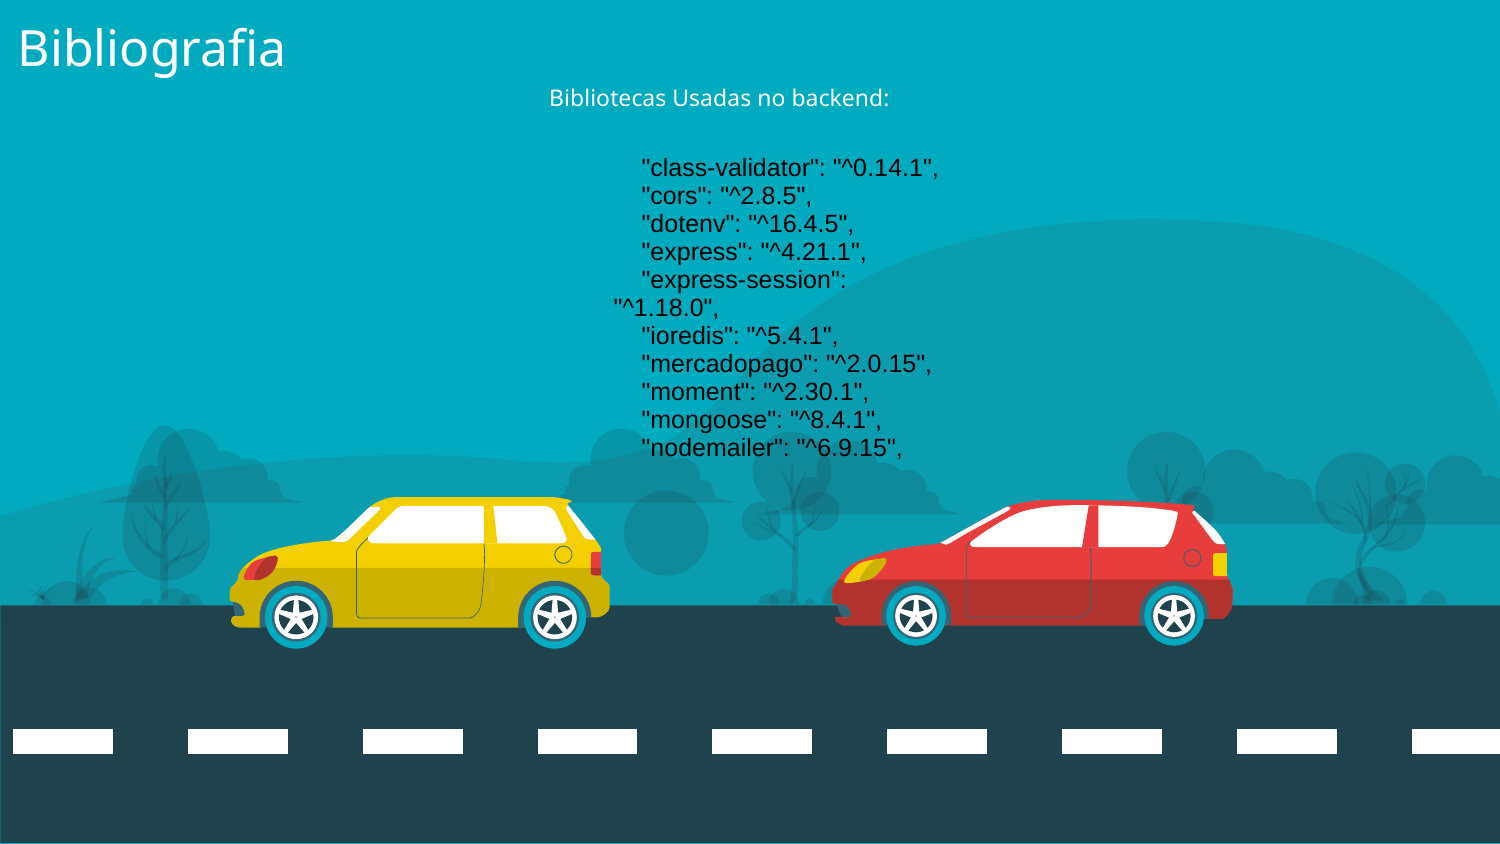

# Bibliografia
Bibliotecas Usadas no backend:
 "class-validator": "^0.14.1",
 "cors": "^2.8.5",
 "dotenv": "^16.4.5",
 "express": "^4.21.1",
 "express-session": "^1.18.0",
 "ioredis": "^5.4.1",
 "mercadopago": "^2.0.15",
 "moment": "^2.30.1",
 "mongoose": "^8.4.1",
 "nodemailer": "^6.9.15",